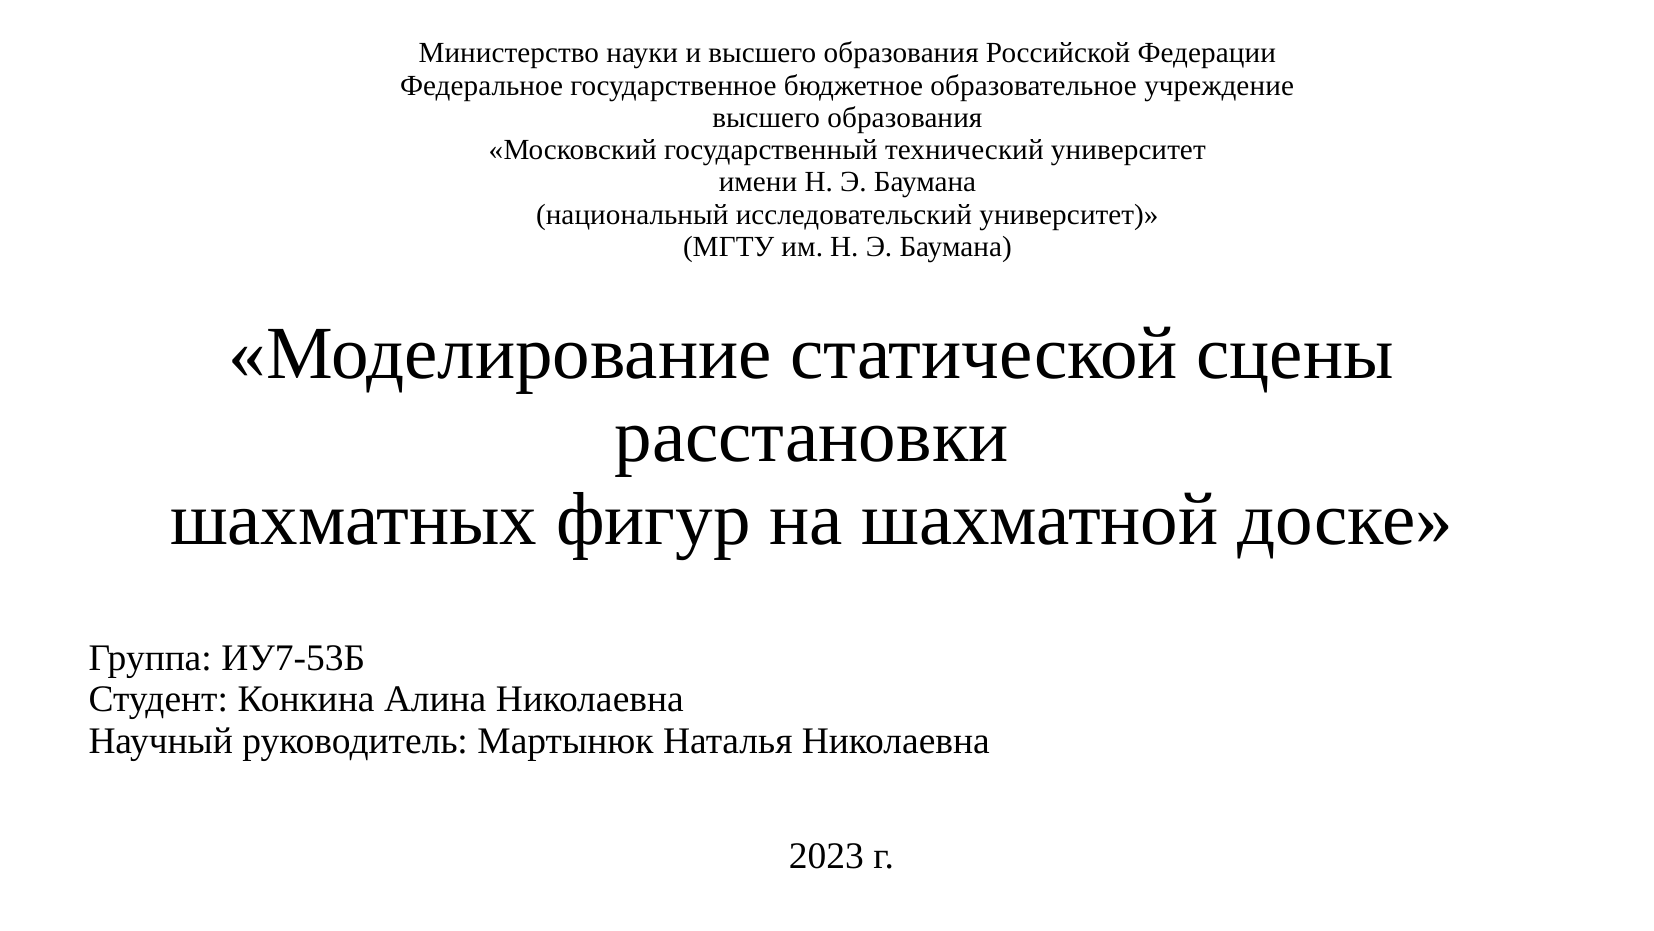

Министерство науки и высшего образования Российской Федерации
Федеральное государственное бюджетное образовательное учреждение
высшего образования
«Московский государственный технический университет
имени Н. Э. Баумана
(национальный исследовательский университет)»
(МГТУ им. Н. Э. Баумана)
# «Моделирование статической сцены расстановки шахматных фигур на шахматной доске»
Группа: ИУ7-53Б
Студент: Конкина Алина Николаевна
Научный руководитель: Мартынюк Наталья Николаевна
2023 г.